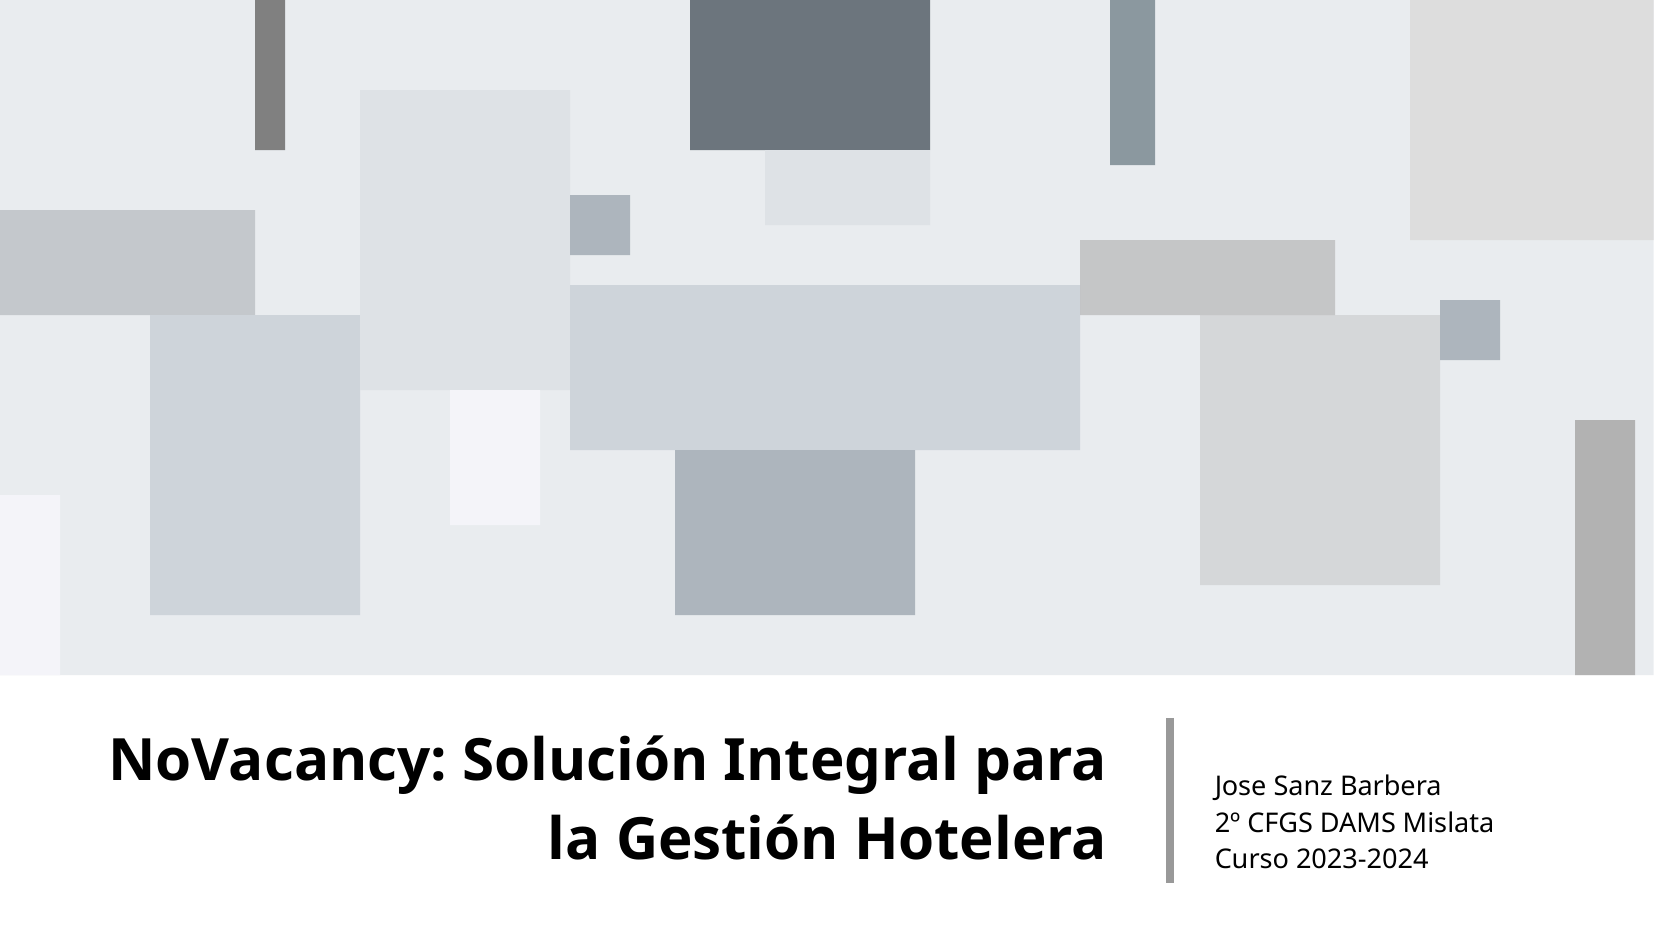

NoVacancy: Solución Integral para
la Gestión Hotelera
Jose Sanz Barbera
2º CFGS DAMS Mislata
Curso 2023-2024